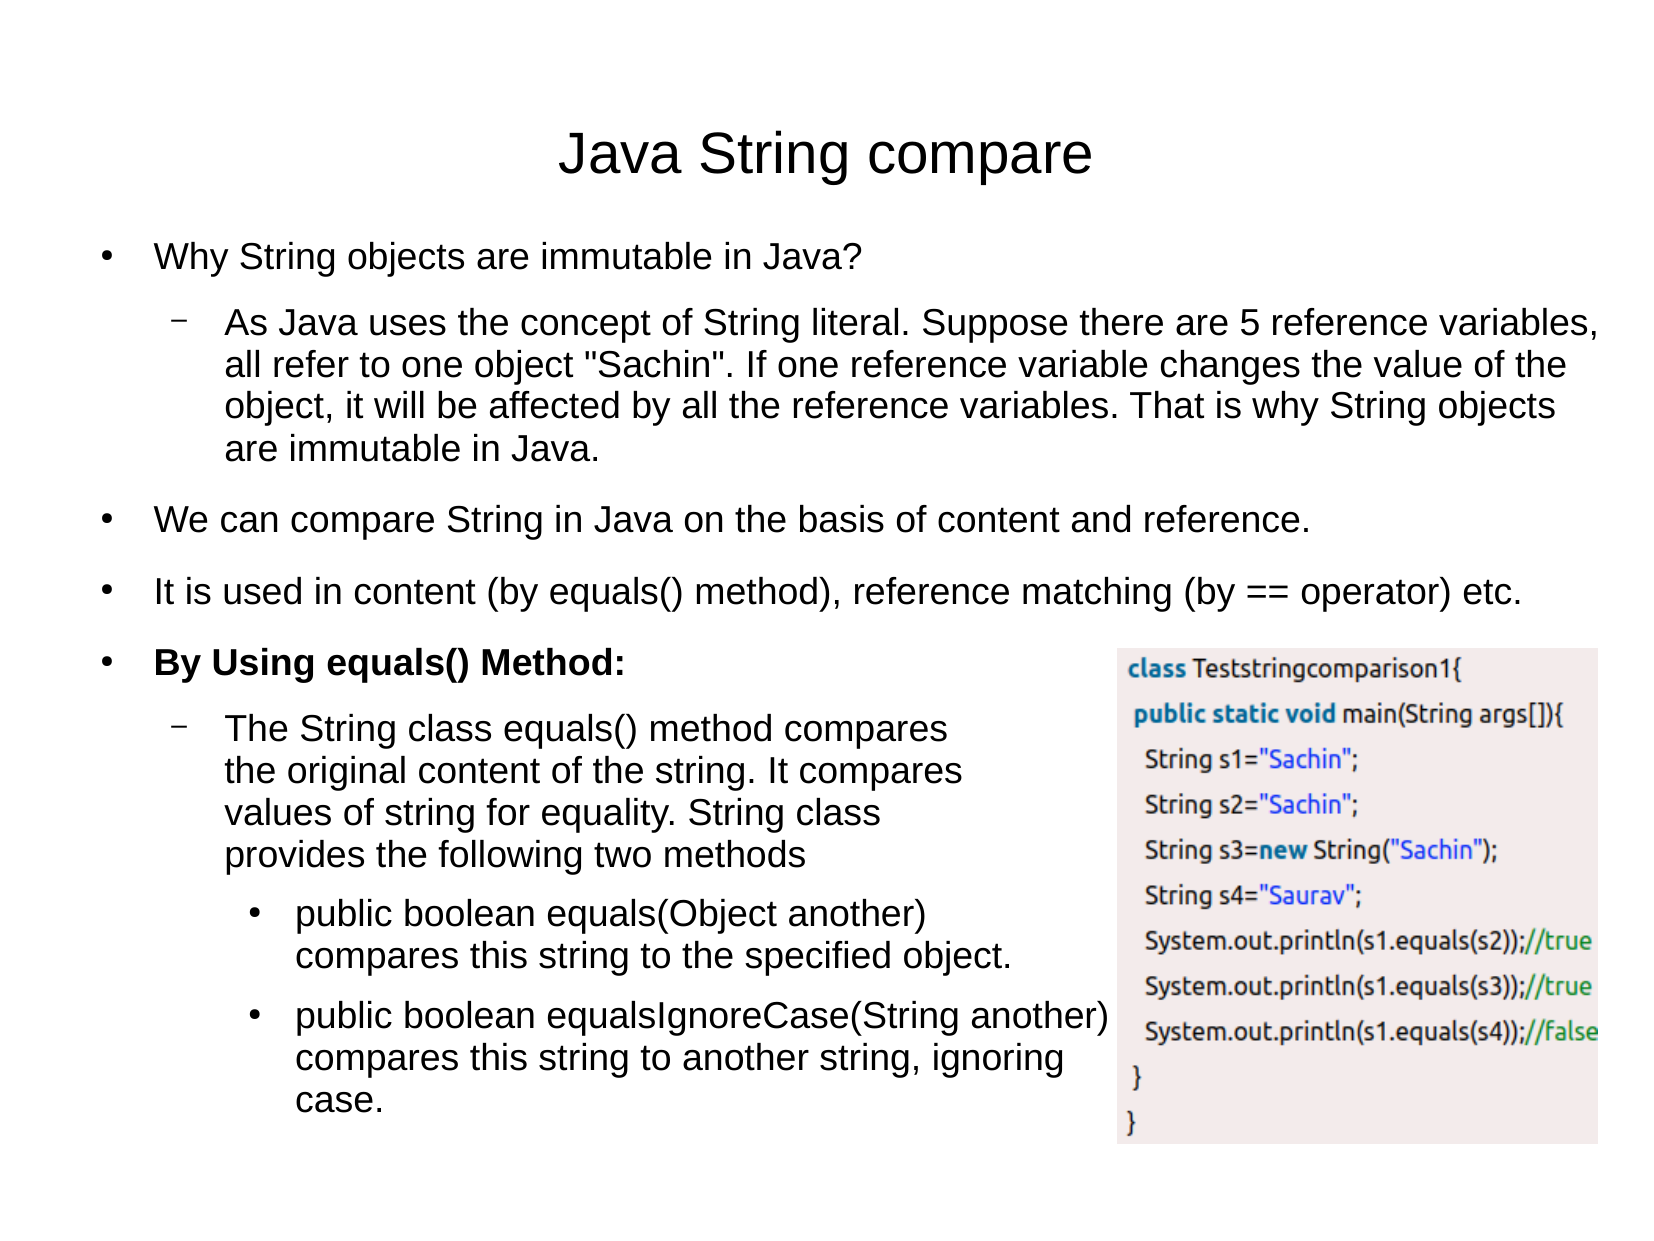

# Java String compare
Why String objects are immutable in Java?
As Java uses the concept of String literal. Suppose there are 5 reference variables, all refer to one object "Sachin". If one reference variable changes the value of the object, it will be affected by all the reference variables. That is why String objects are immutable in Java.
We can compare String in Java on the basis of content and reference.
It is used in content (by equals() method), reference matching (by == operator) etc.
By Using equals() Method:
The String class equals() method compares
the original content of the string. It compares
values of string for equality. String class
provides the following two methods
public boolean equals(Object another)
compares this string to the specified object.
public boolean equalsIgnoreCase(String another)
compares this string to another string, ignoring
case.